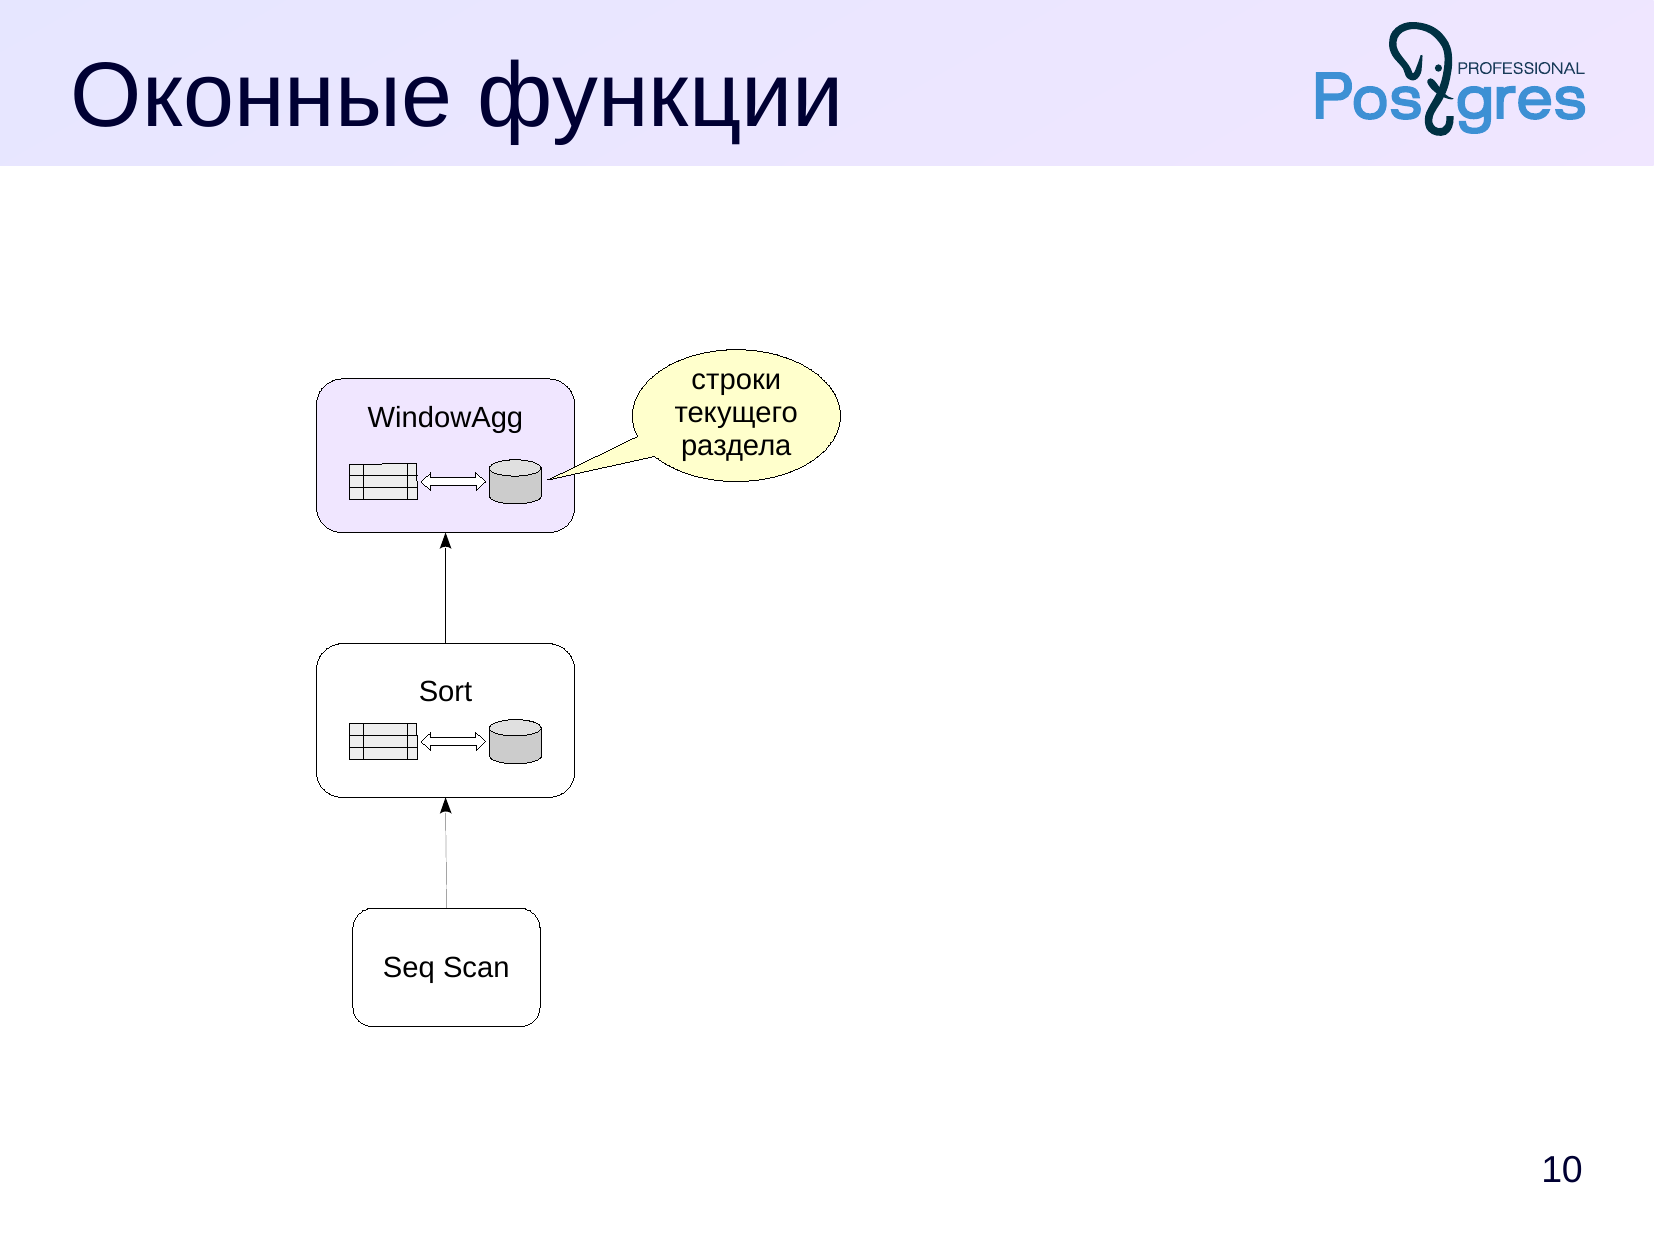

# Оконные функции
строки
текущего
раздела
WindowAgg
Sort
Seq Scan